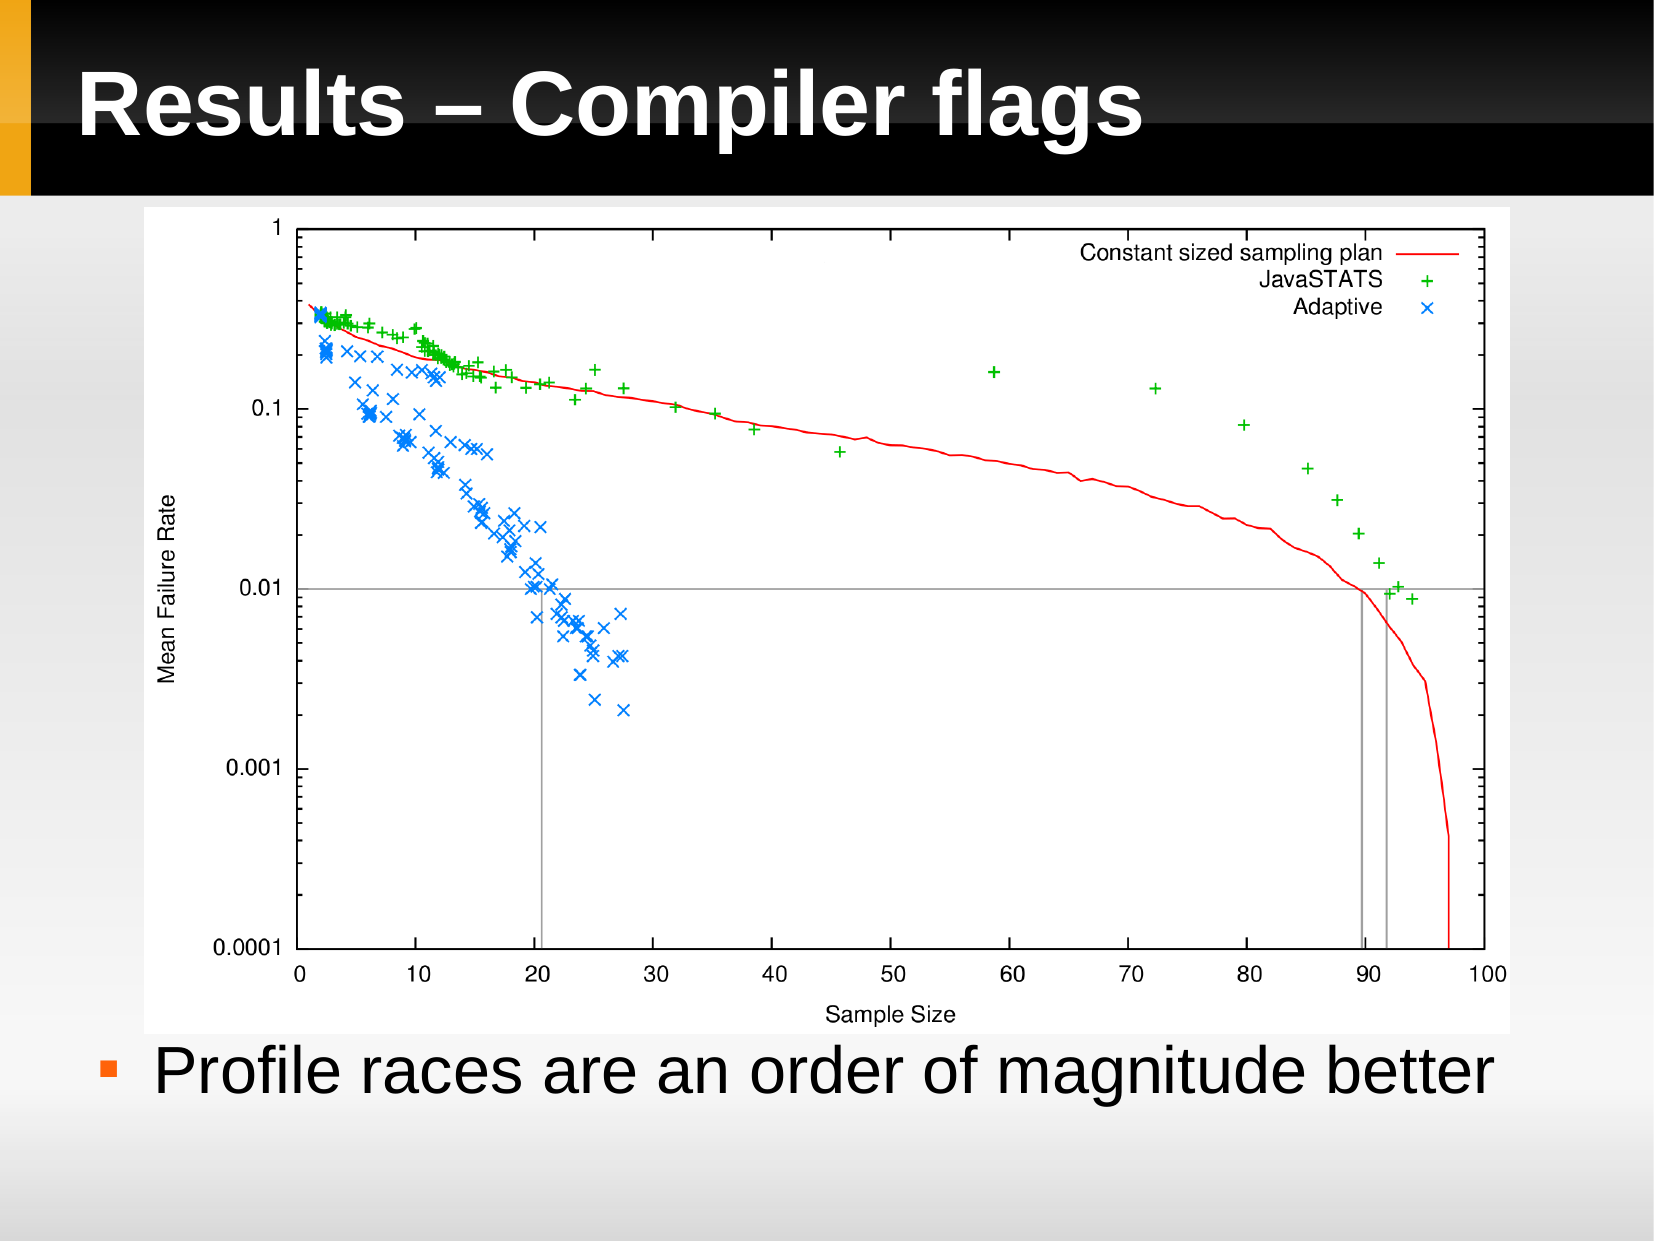

# Results – Compiler flags
Profile races are an order of magnitude better